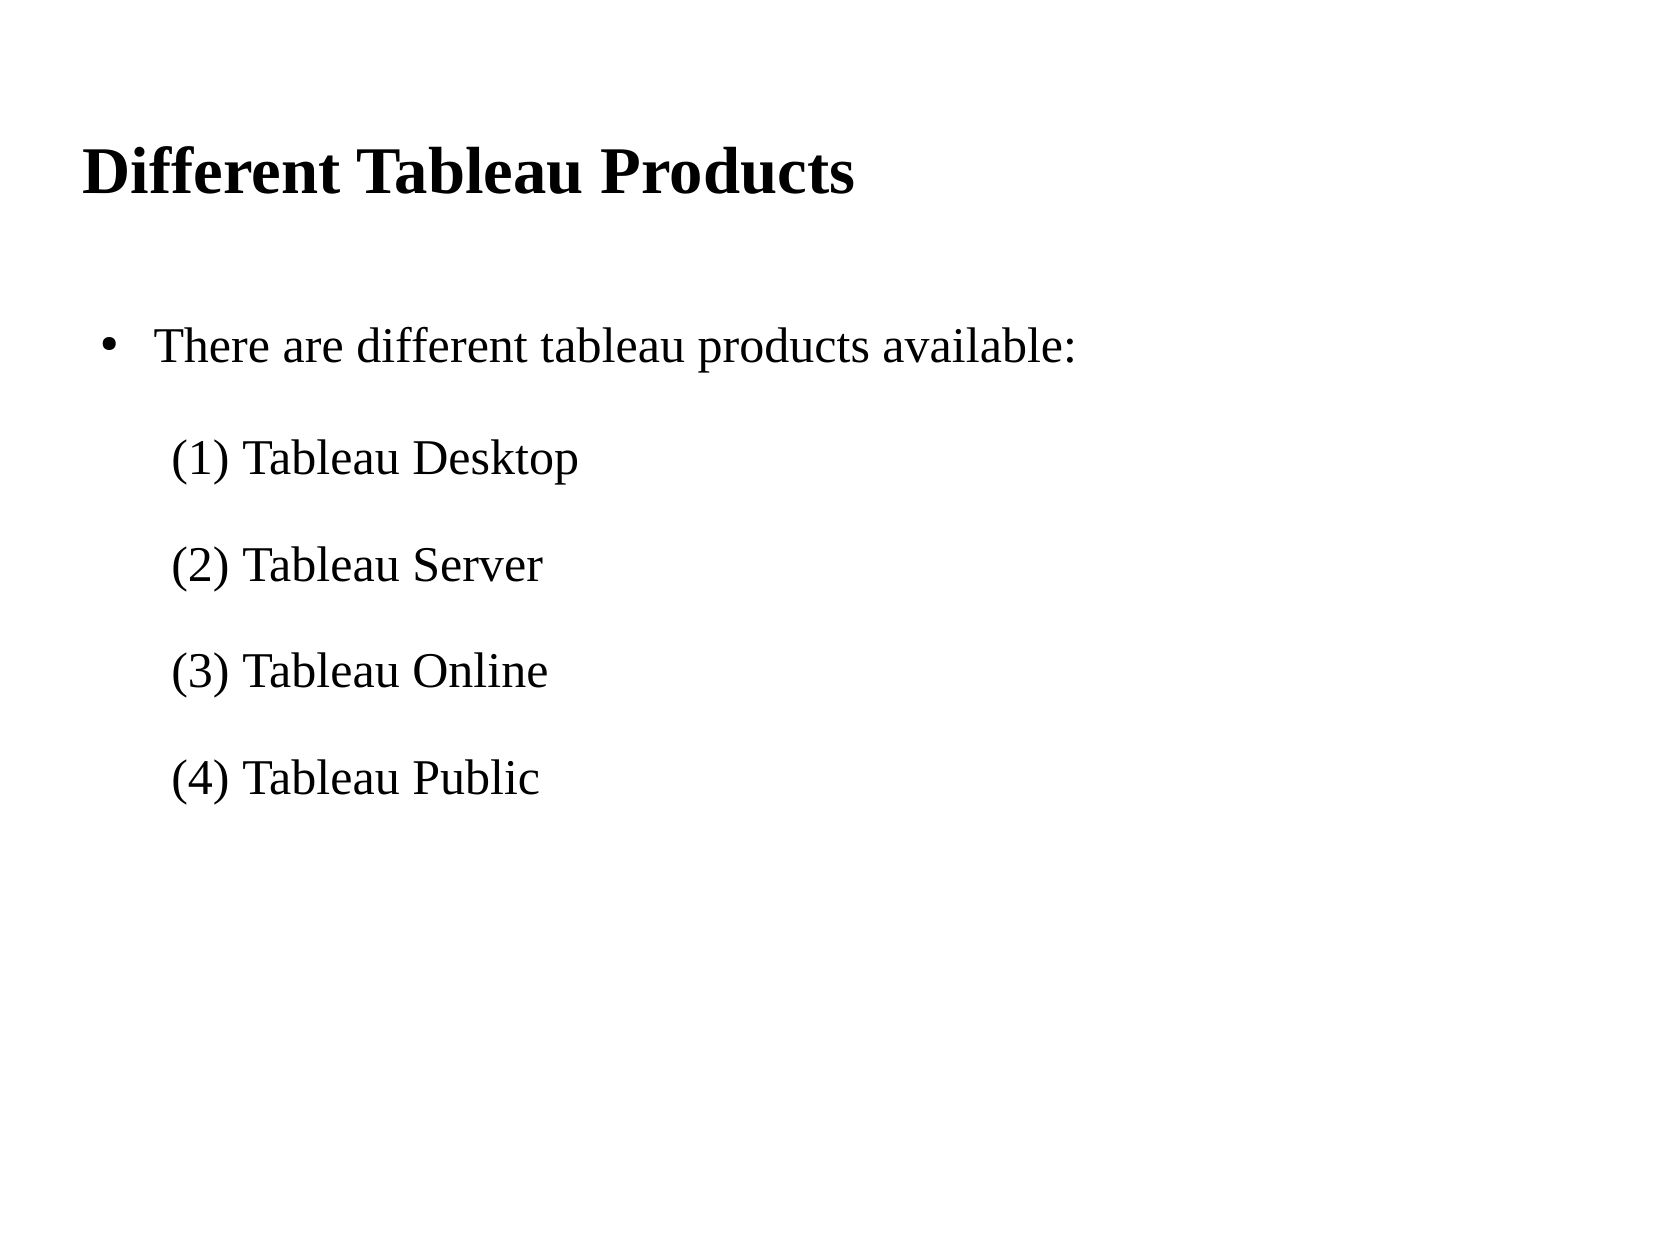

# Different Tableau Products
There are different tableau products available:
 Tableau Desktop
 Tableau Server
 Tableau Online
 Tableau Public